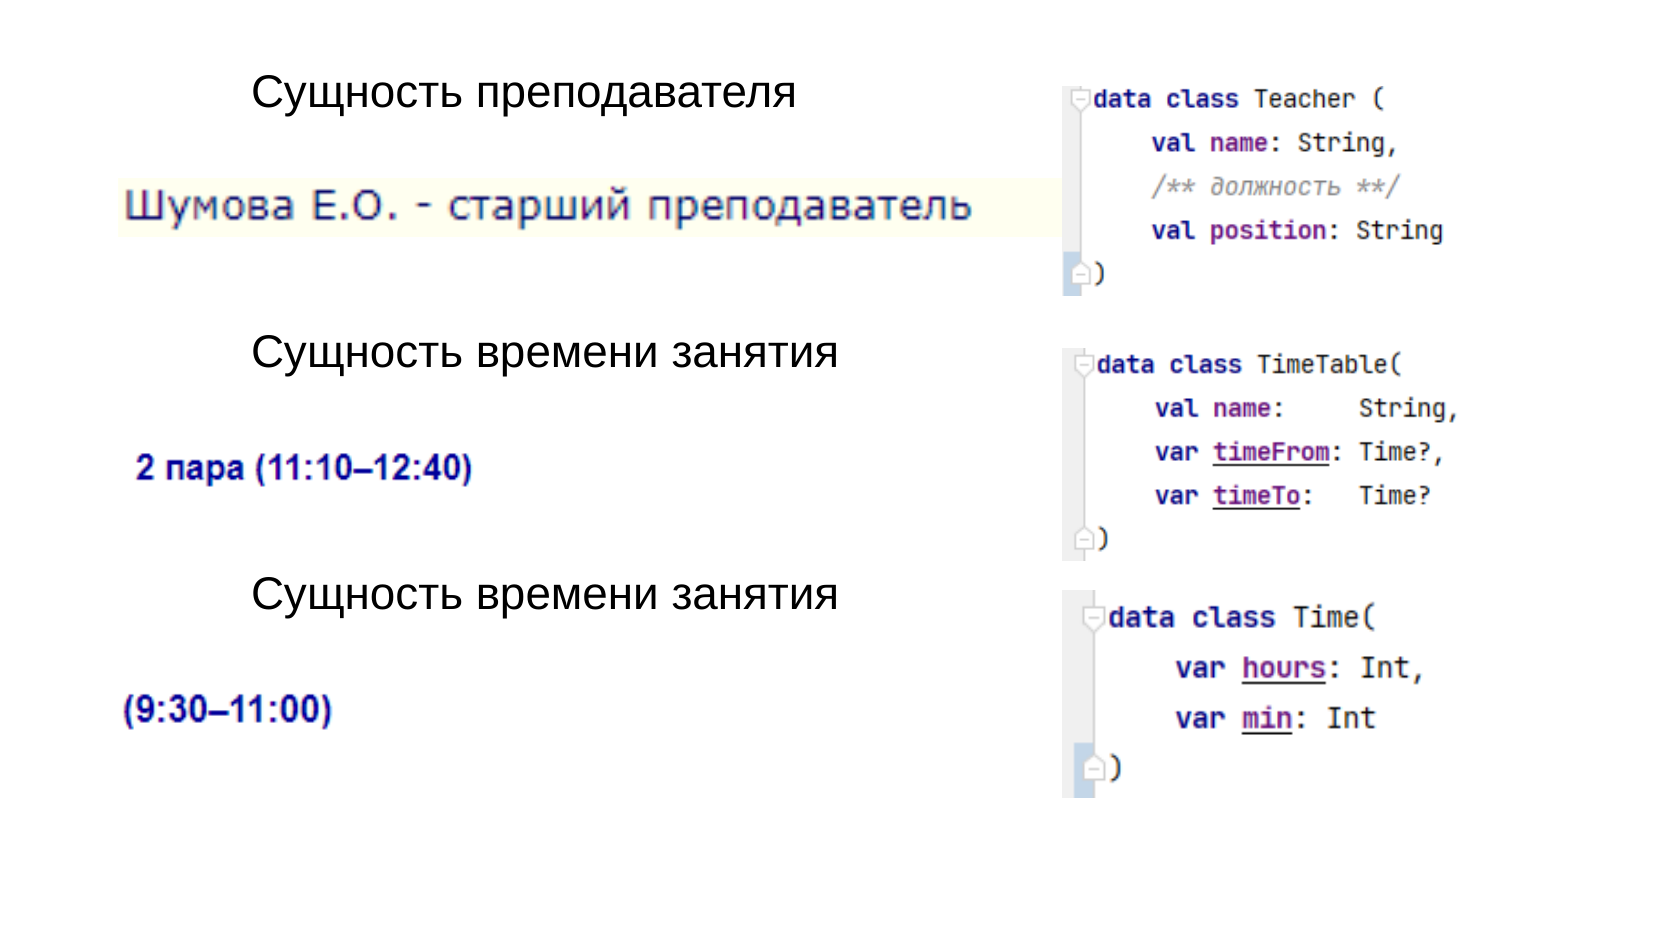

Сущность преподавателя
Сущность времени занятия
Сущность времени занятия